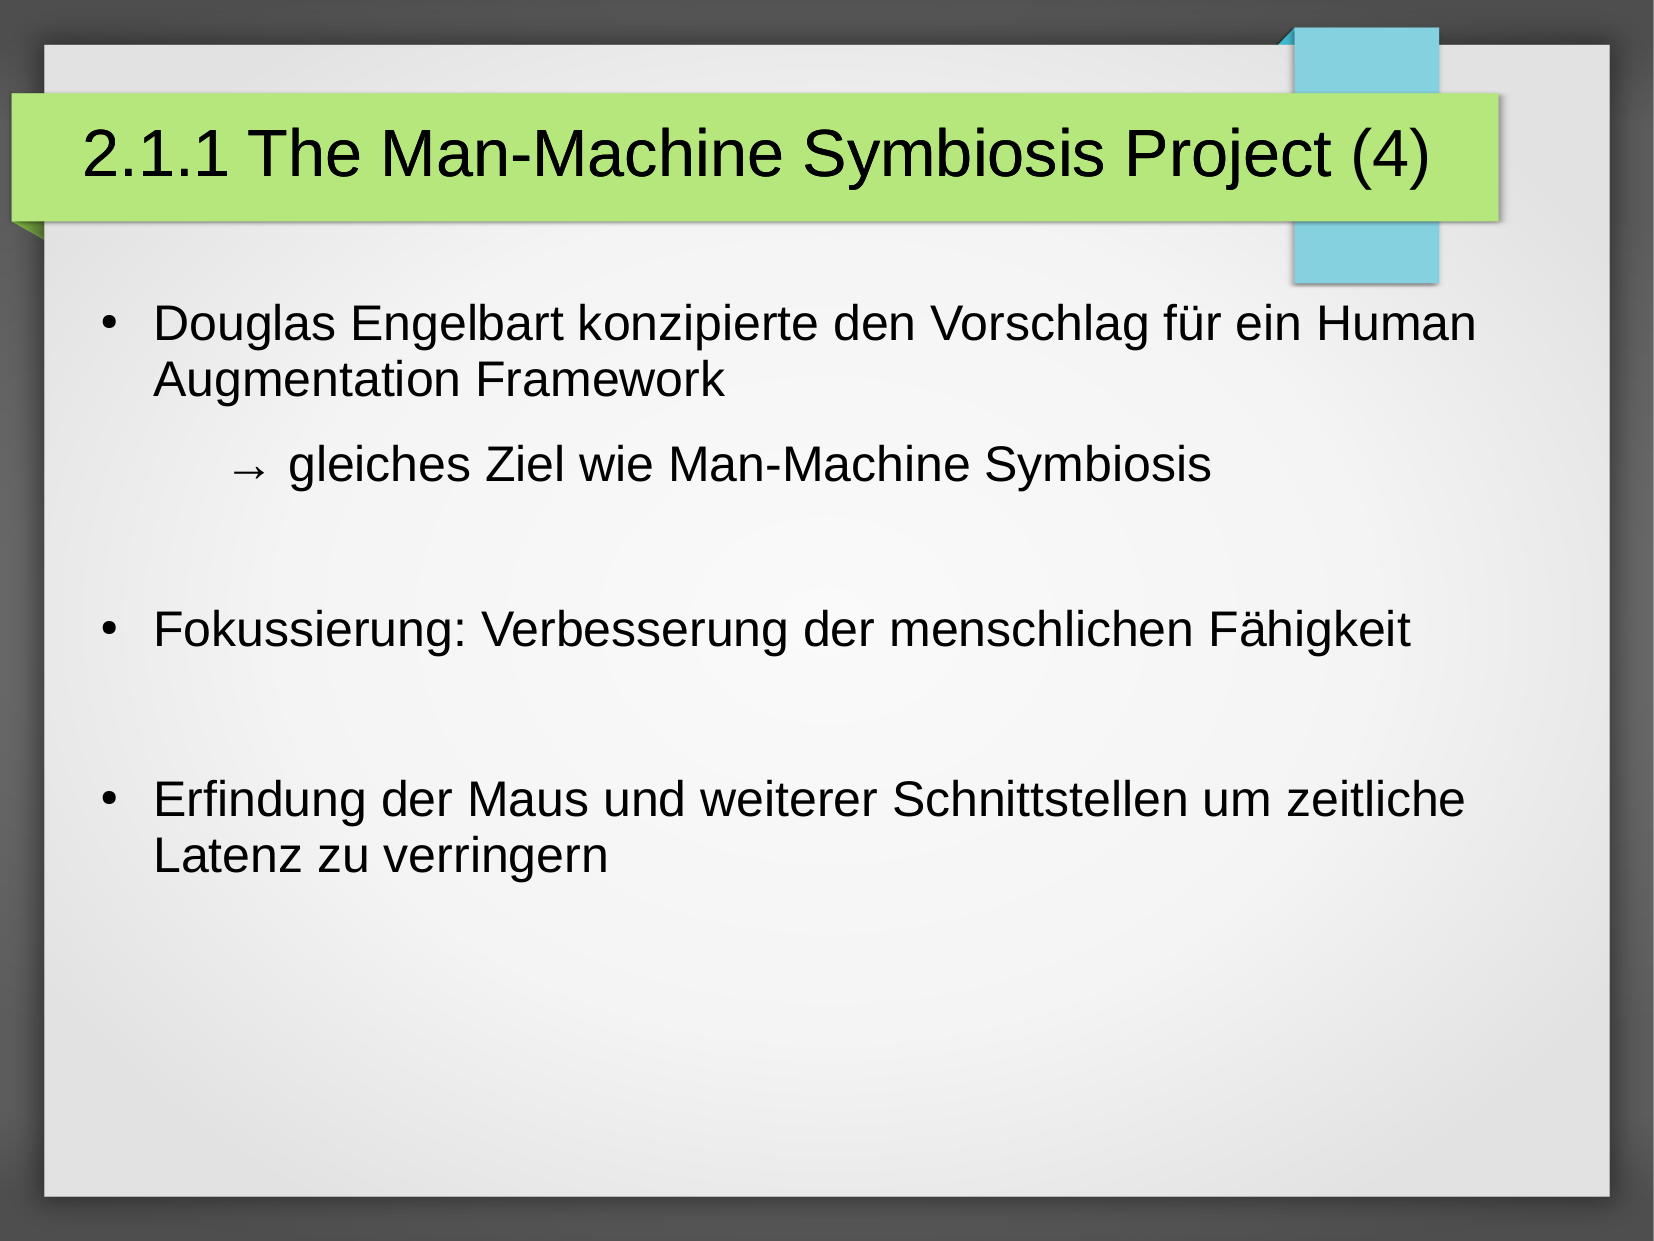

2.1.1 The Man-Machine Symbiosis Project (4)
2.1.1 The Man-Machine Symbiosis Project
# Douglas Engelbart konzipierte den Vorschlag für ein Human Augmentation Framework
→ gleiches Ziel wie Man-Machine Symbiosis
Fokussierung: Verbesserung der menschlichen Fähigkeit
Erfindung der Maus und weiterer Schnittstellen um zeitliche Latenz zu verringern